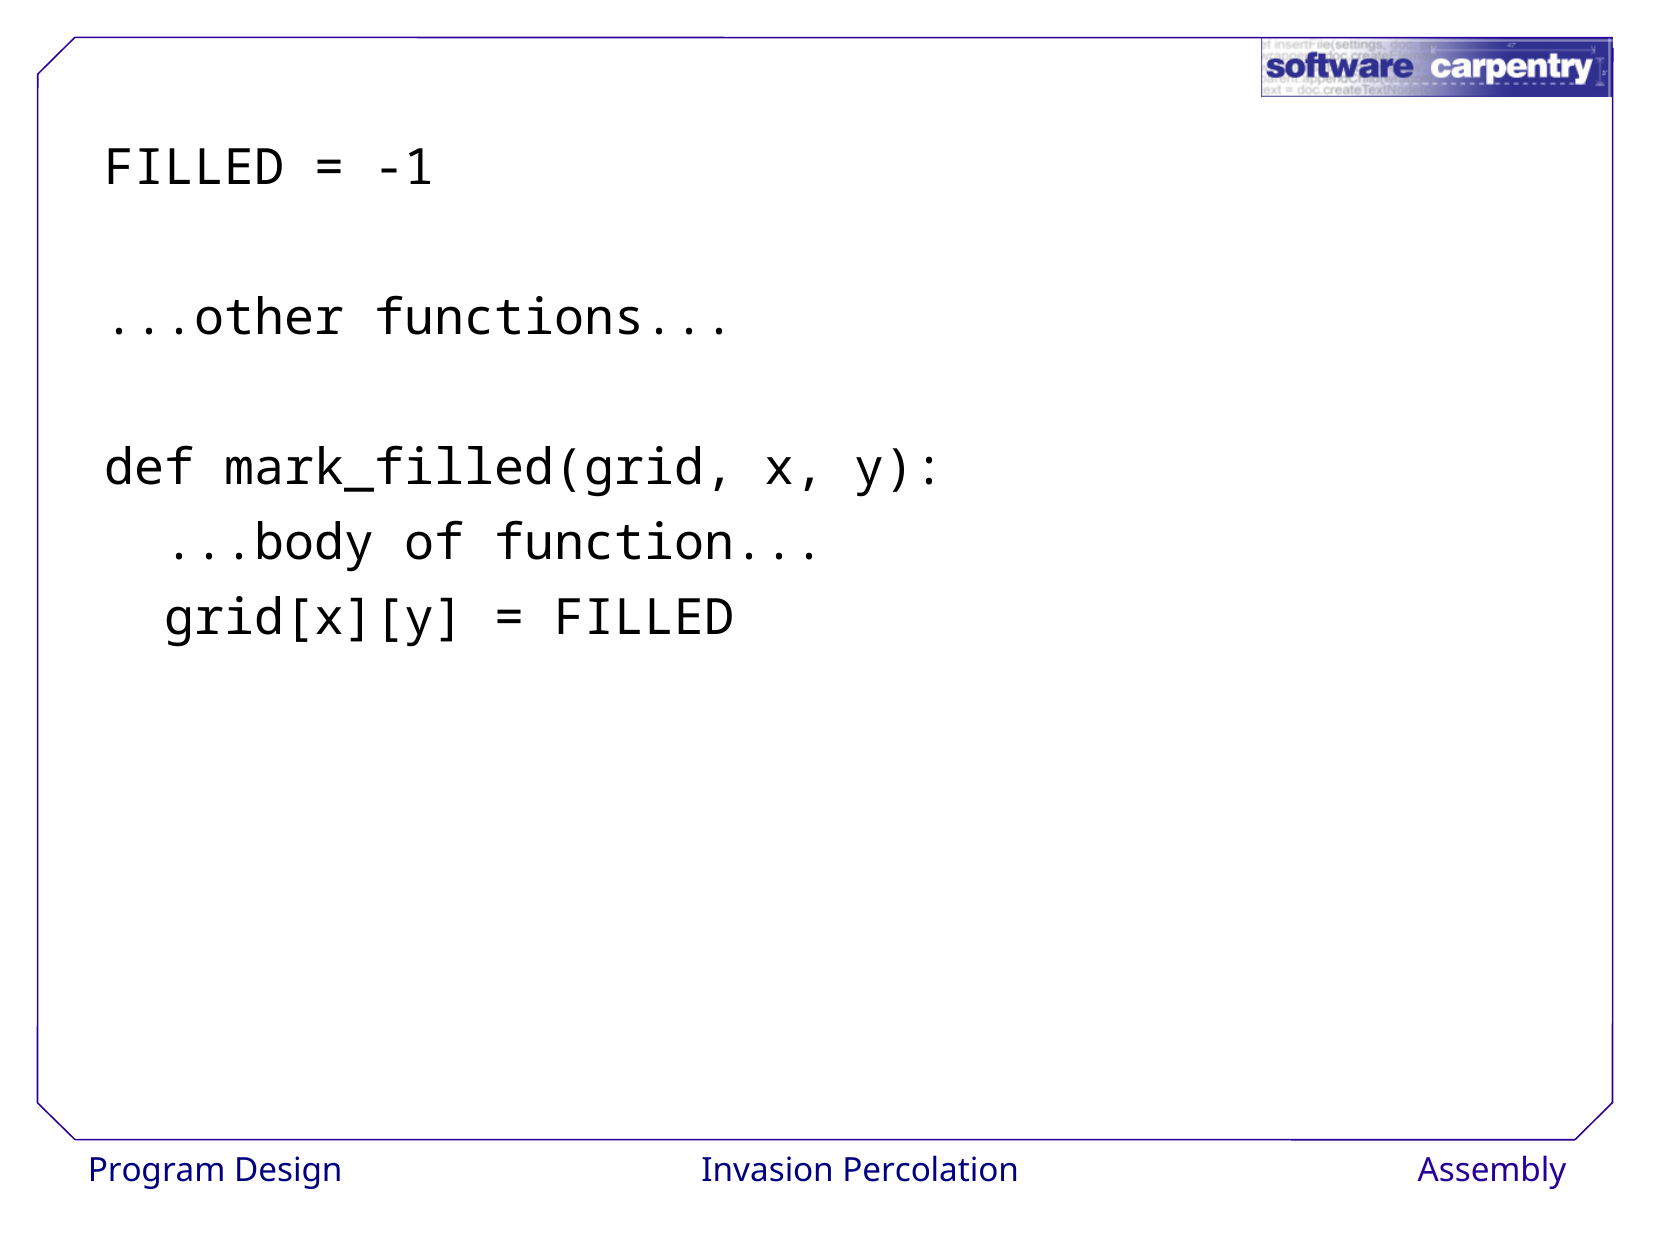

FILLED = -1
...other functions...
def mark_filled(grid, x, y):
 ...body of function...
 grid[x][y] = FILLED